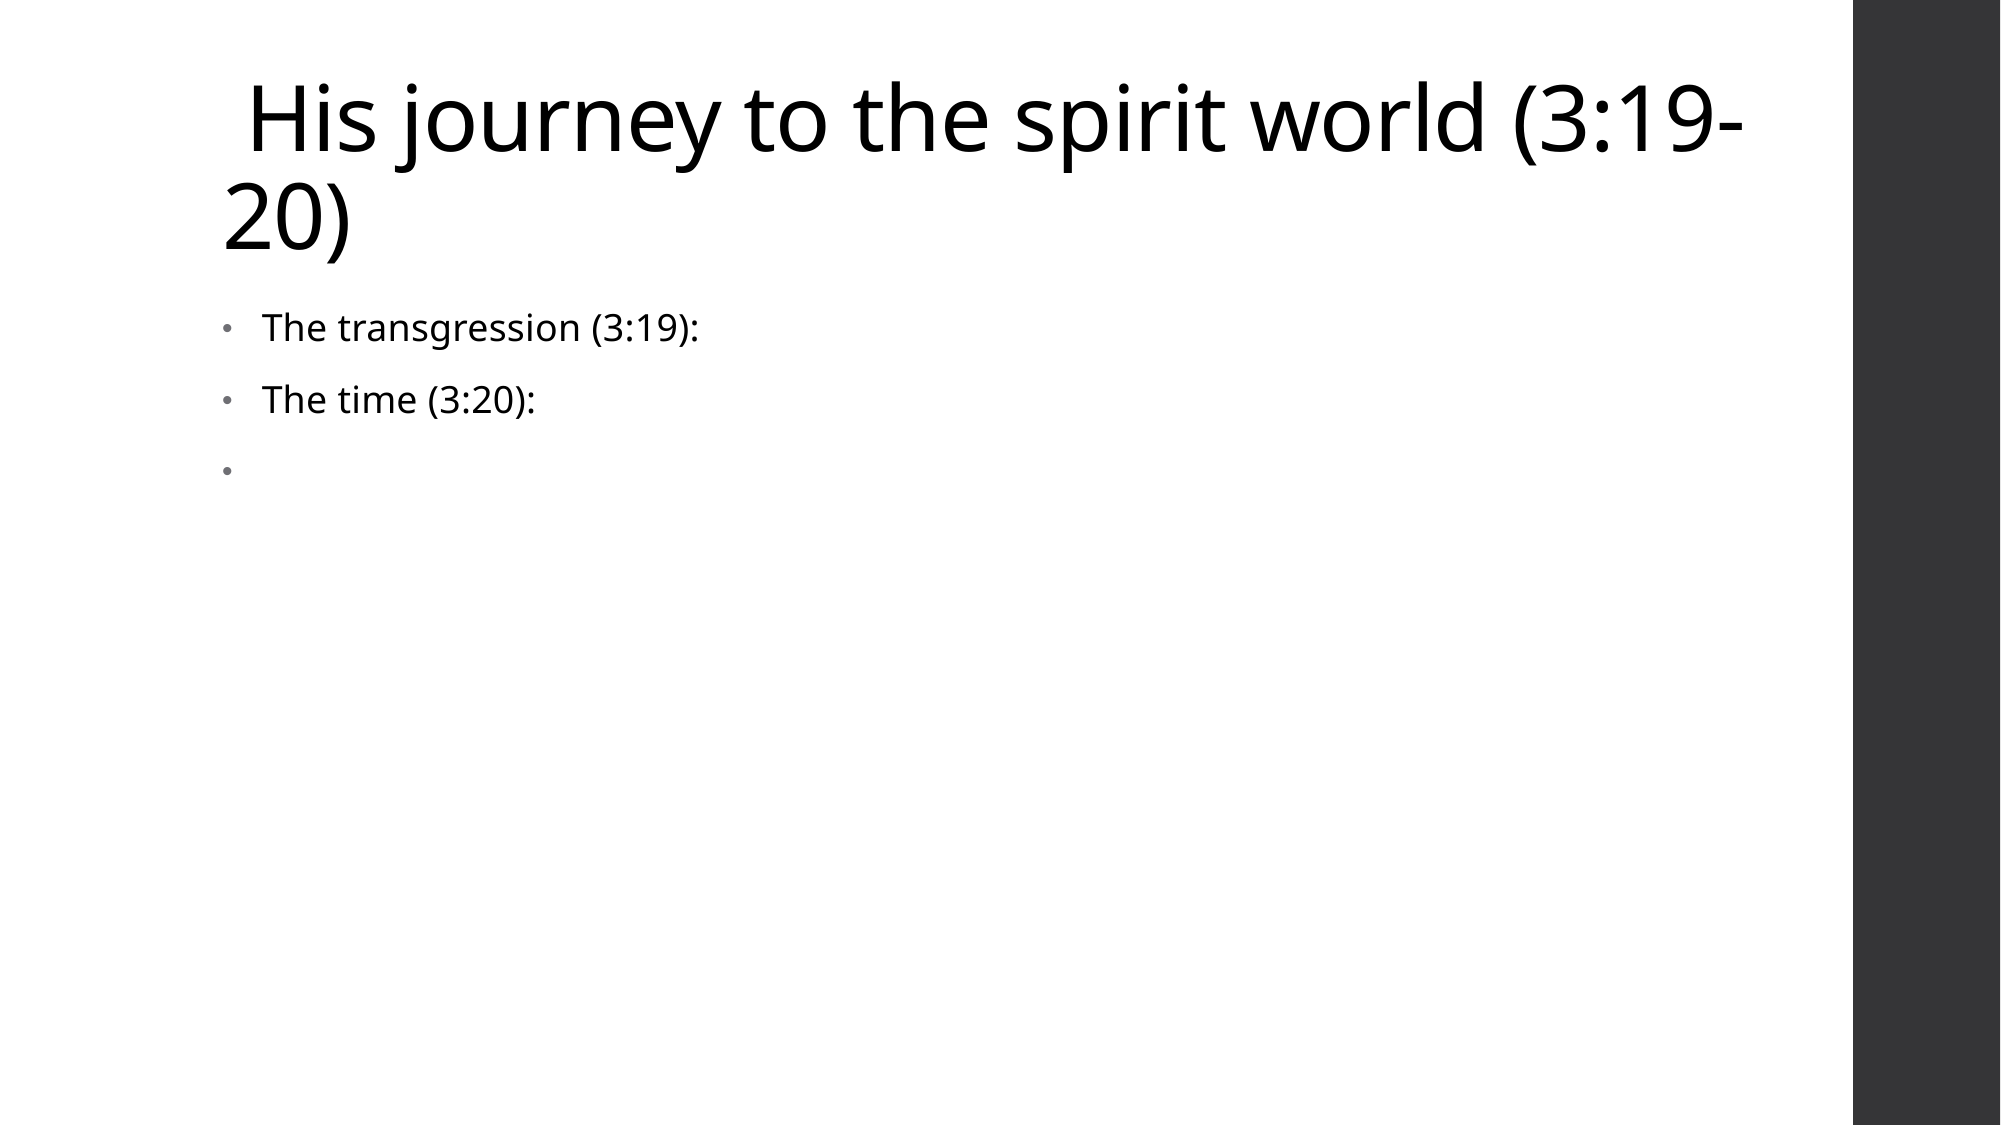

# His journey to the spirit world (3:19-20)
 The transgression (3:19):
 The time (3:20):